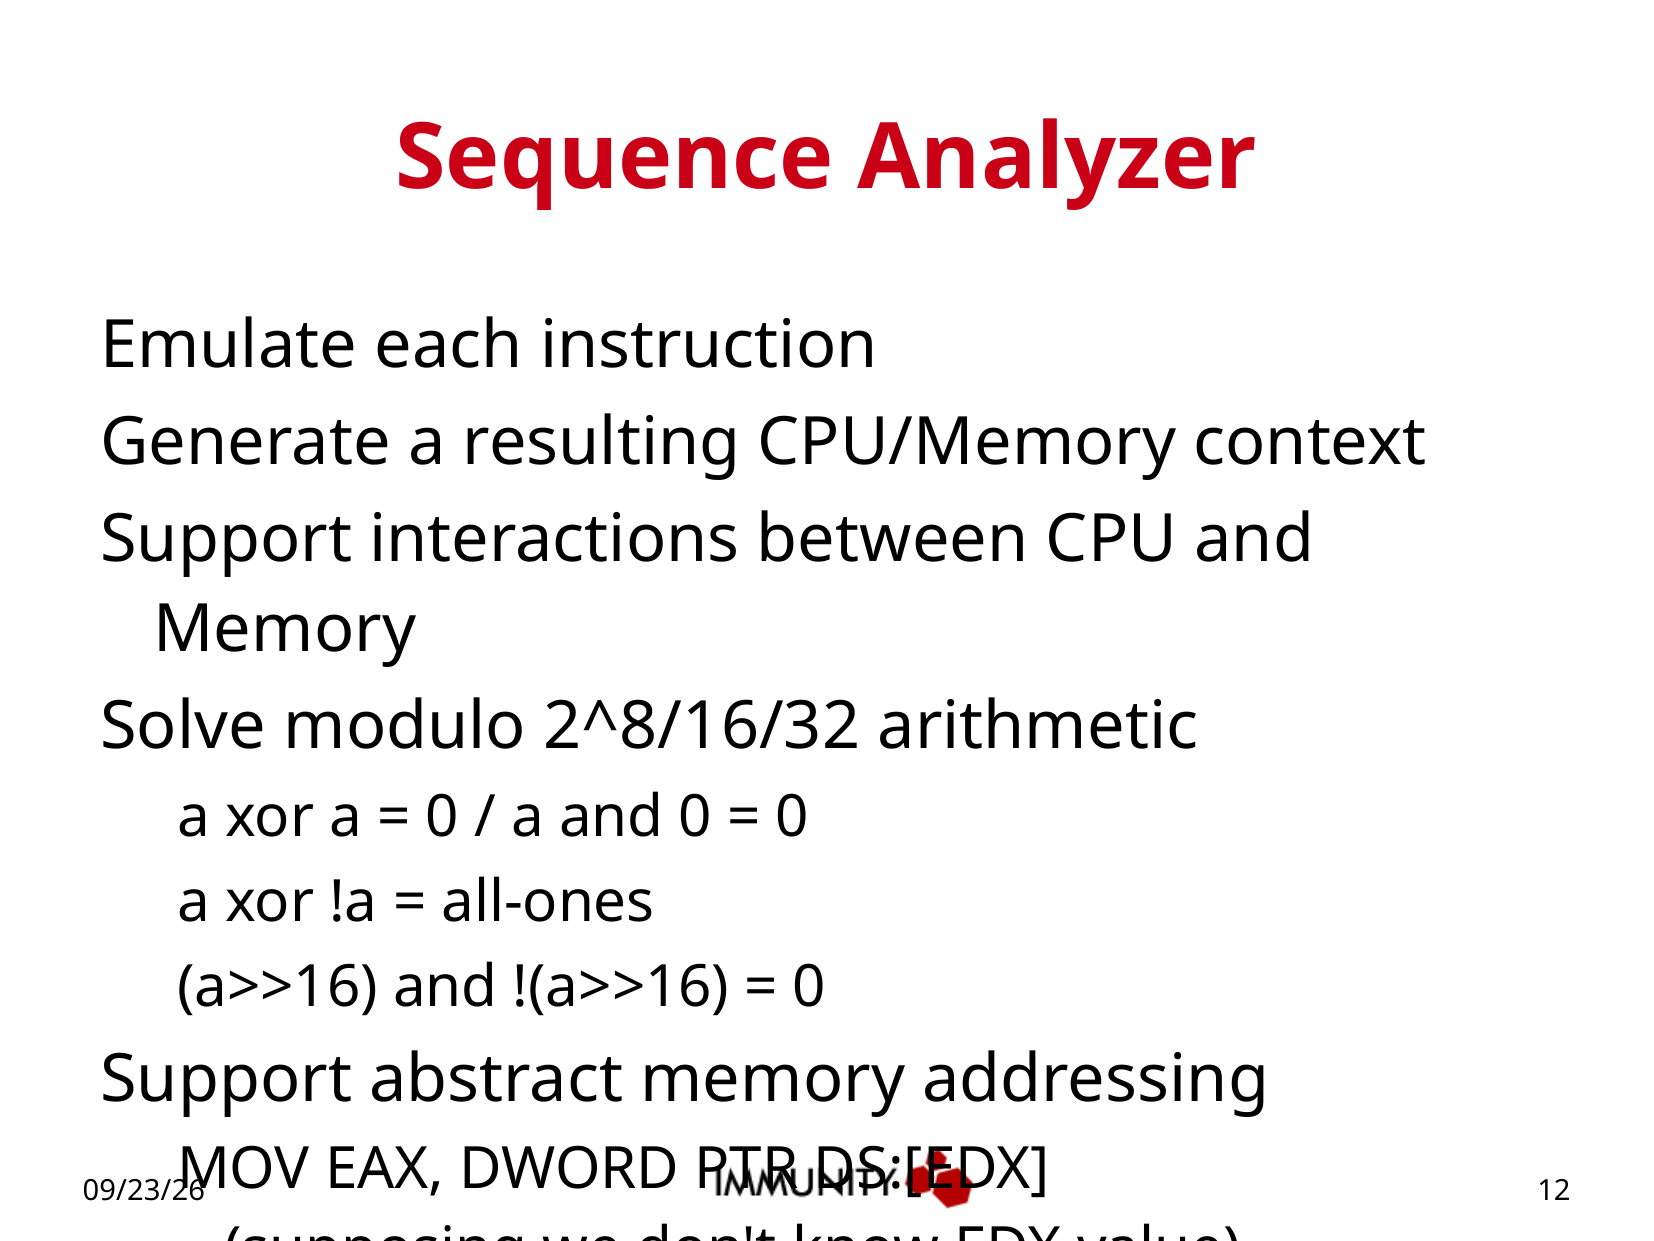

# Sequence Analyzer
Emulate each instruction
Generate a resulting CPU/Memory context
Support interactions between CPU and Memory
Solve modulo 2^8/16/32 arithmetic
a xor a = 0 / a and 0 = 0
a xor !a = all-ones
(a>>16) and !(a>>16) = 0
Support abstract memory addressing
MOV EAX, DWORD PTR DS:[EDX]
(supposing we don't know EDX value)
12